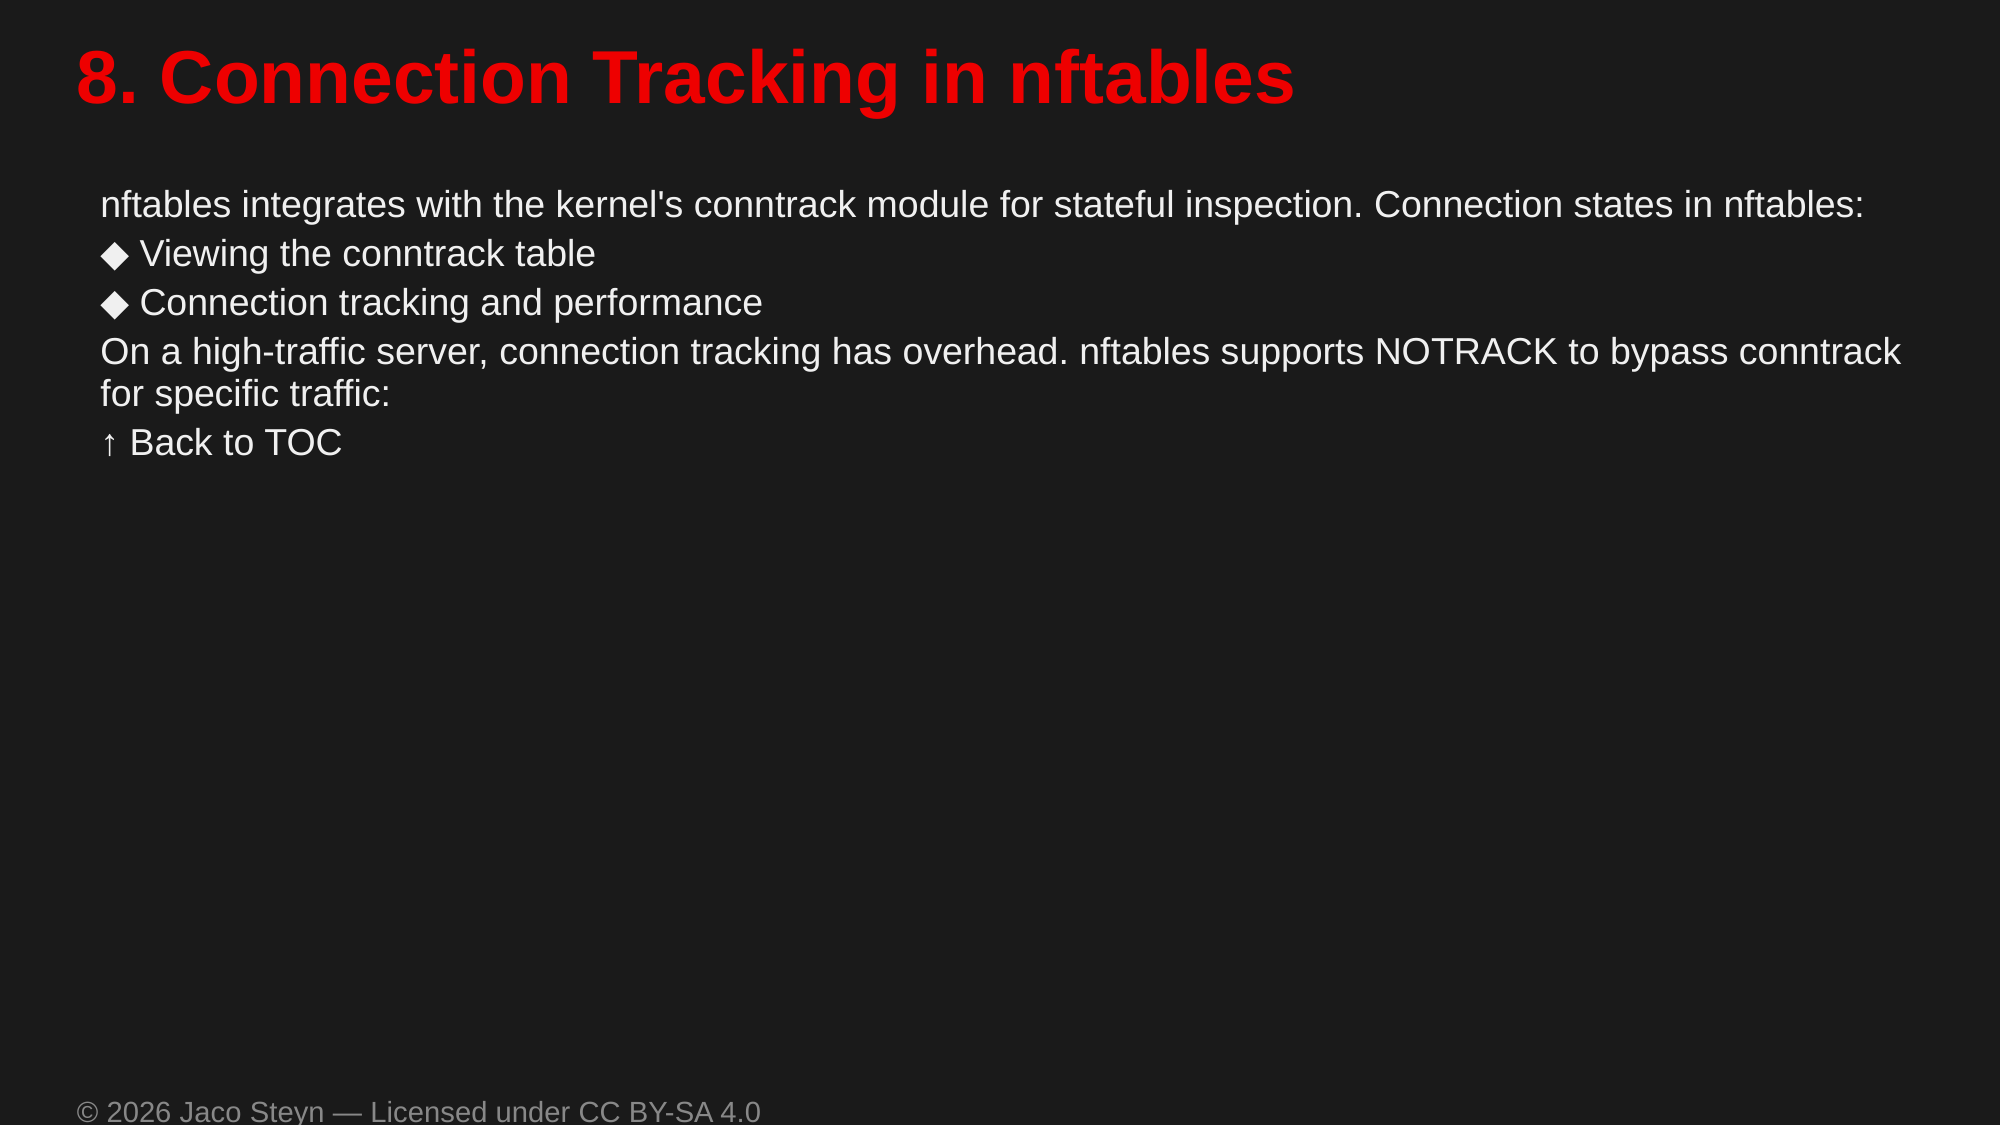

8. Connection Tracking in nftables
nftables integrates with the kernel's conntrack module for stateful inspection. Connection states in nftables:
◆ Viewing the conntrack table
◆ Connection tracking and performance
On a high-traffic server, connection tracking has overhead. nftables supports NOTRACK to bypass conntrack for specific traffic:
↑ Back to TOC
© 2026 Jaco Steyn — Licensed under CC BY-SA 4.0